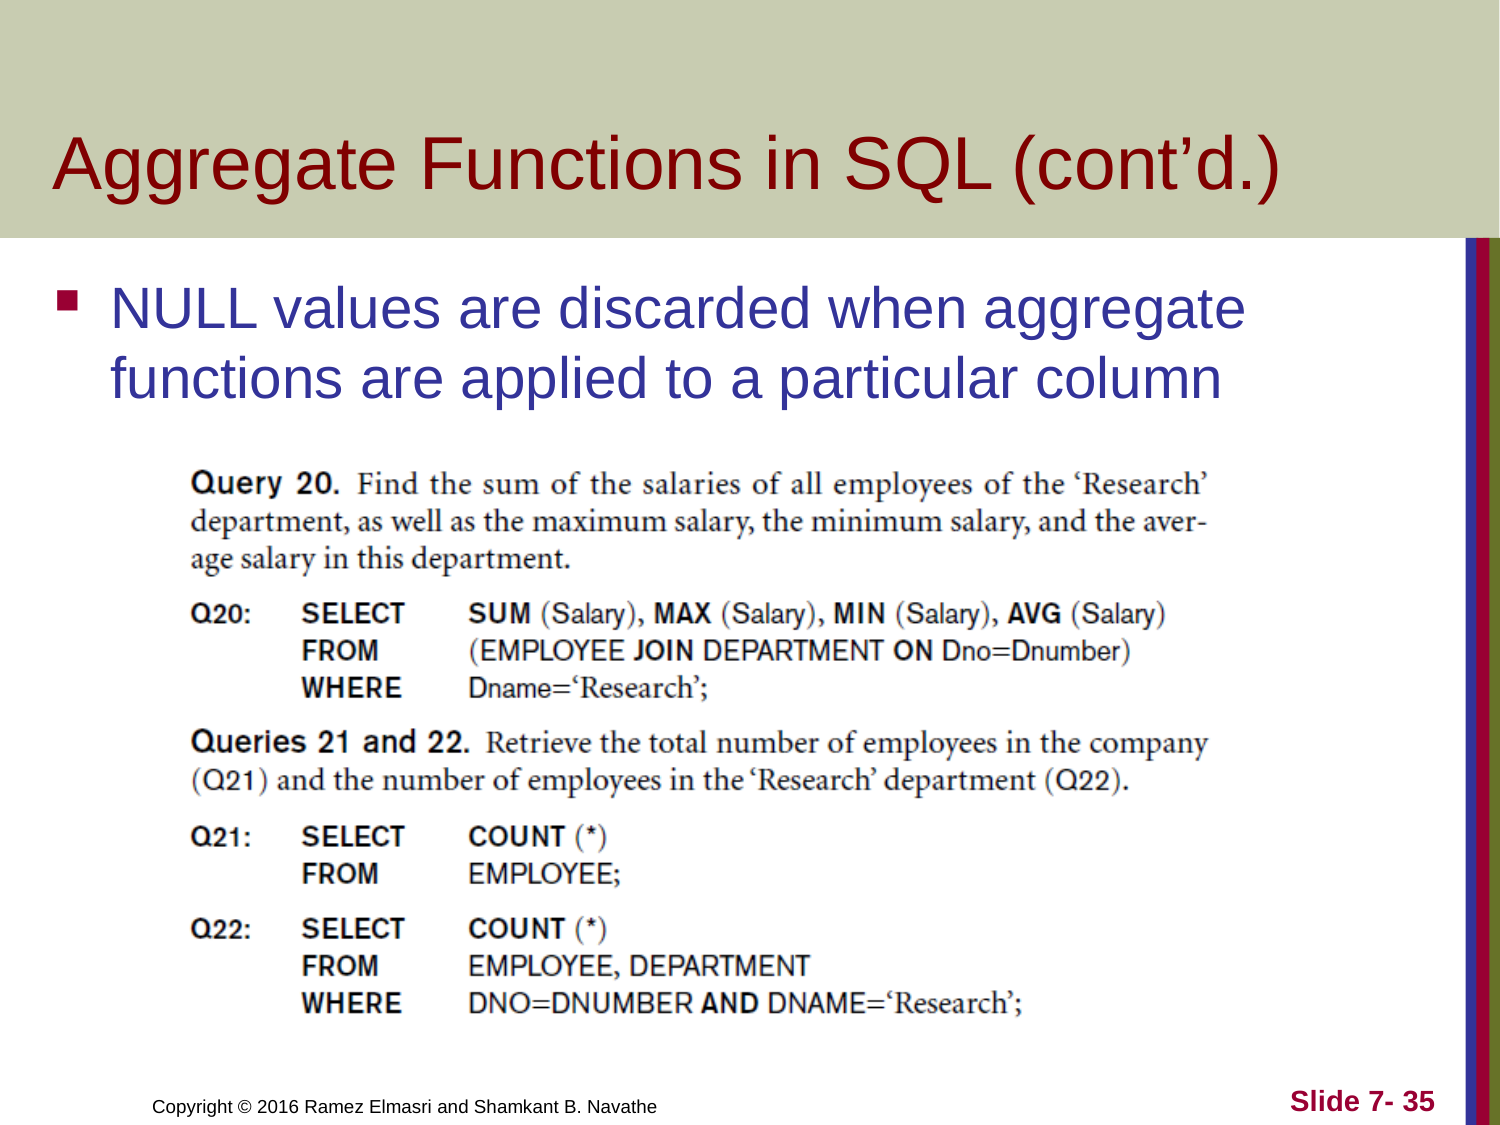

# Aggregate Functions in SQL (cont’d.)
NULL values are discarded when aggregate functions are applied to a particular column
Slide 7-